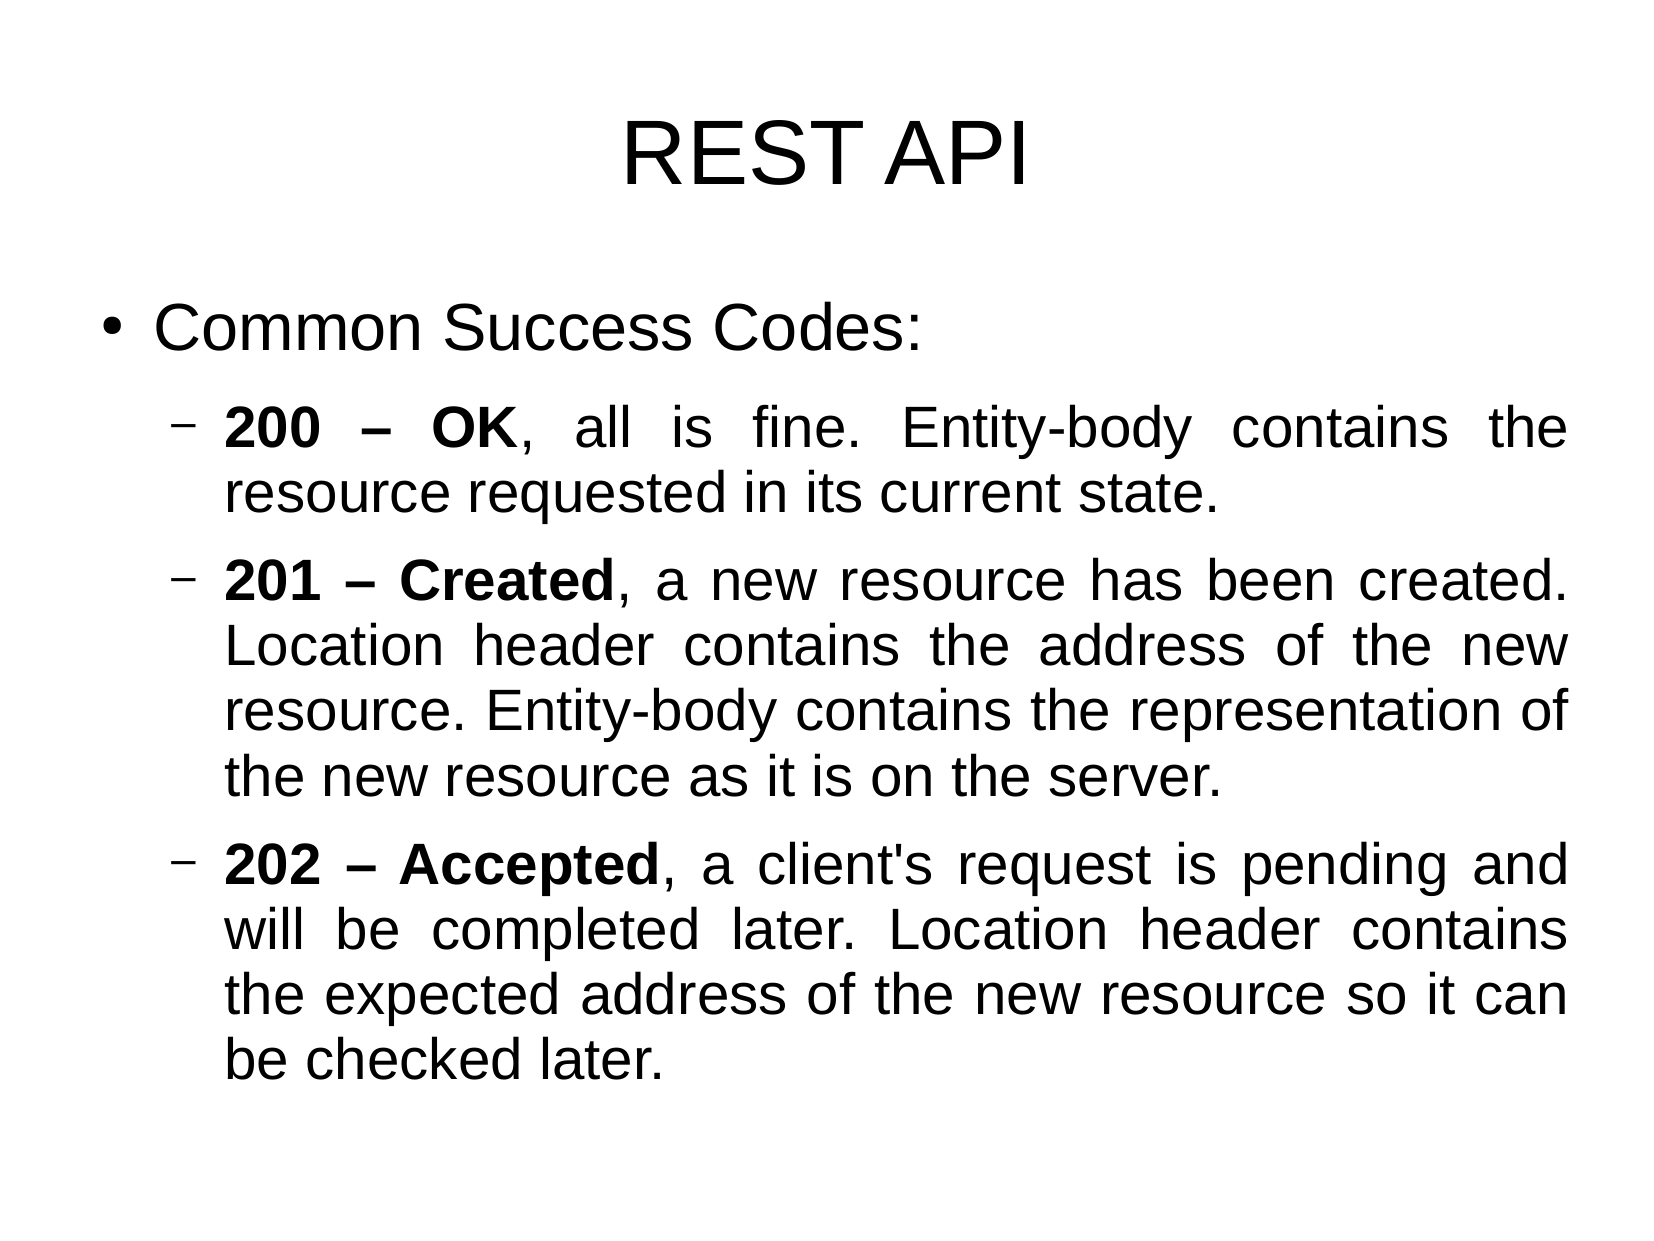

# REST API
Common Success Codes:
200 – OK, all is fine. Entity-body contains the resource requested in its current state.
201 – Created, a new resource has been created. Location header contains the address of the new resource. Entity-body contains the representation of the new resource as it is on the server.
202 – Accepted, a client's request is pending and will be completed later. Location header contains the expected address of the new resource so it can be checked later.